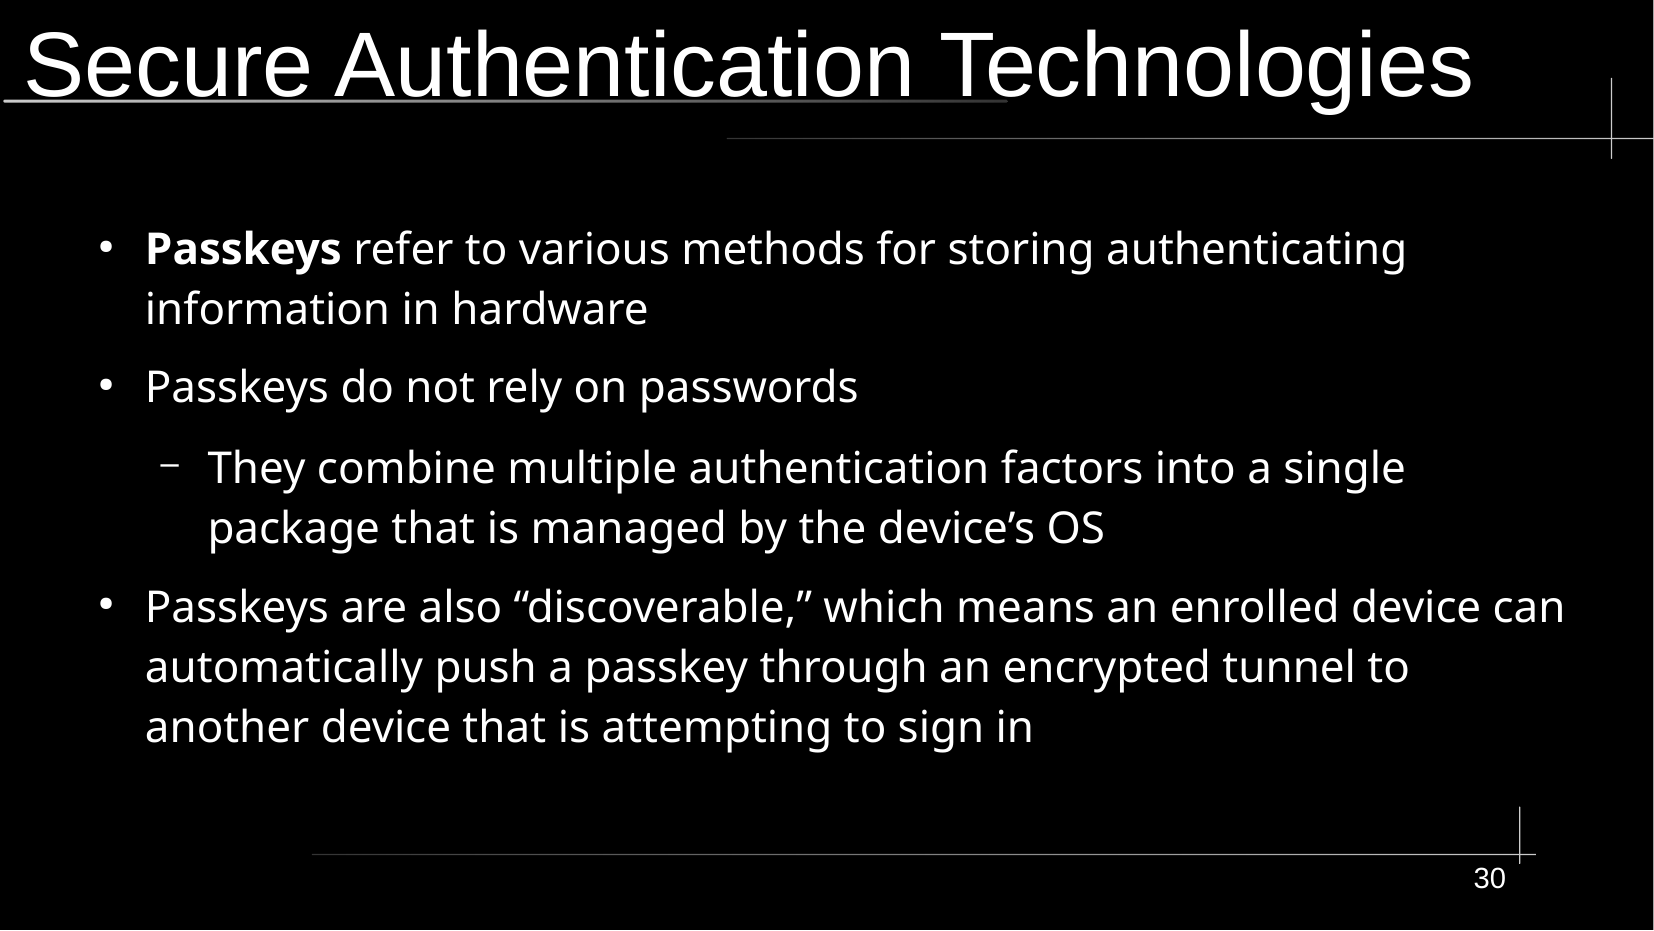

# Secure Authentication Technologies
Passkeys refer to various methods for storing authenticating information in hardware
Passkeys do not rely on passwords
They combine multiple authentication factors into a single package that is managed by the device’s OS
Passkeys are also “discoverable,” which means an enrolled device can automatically push a passkey through an encrypted tunnel to another device that is attempting to sign in
30